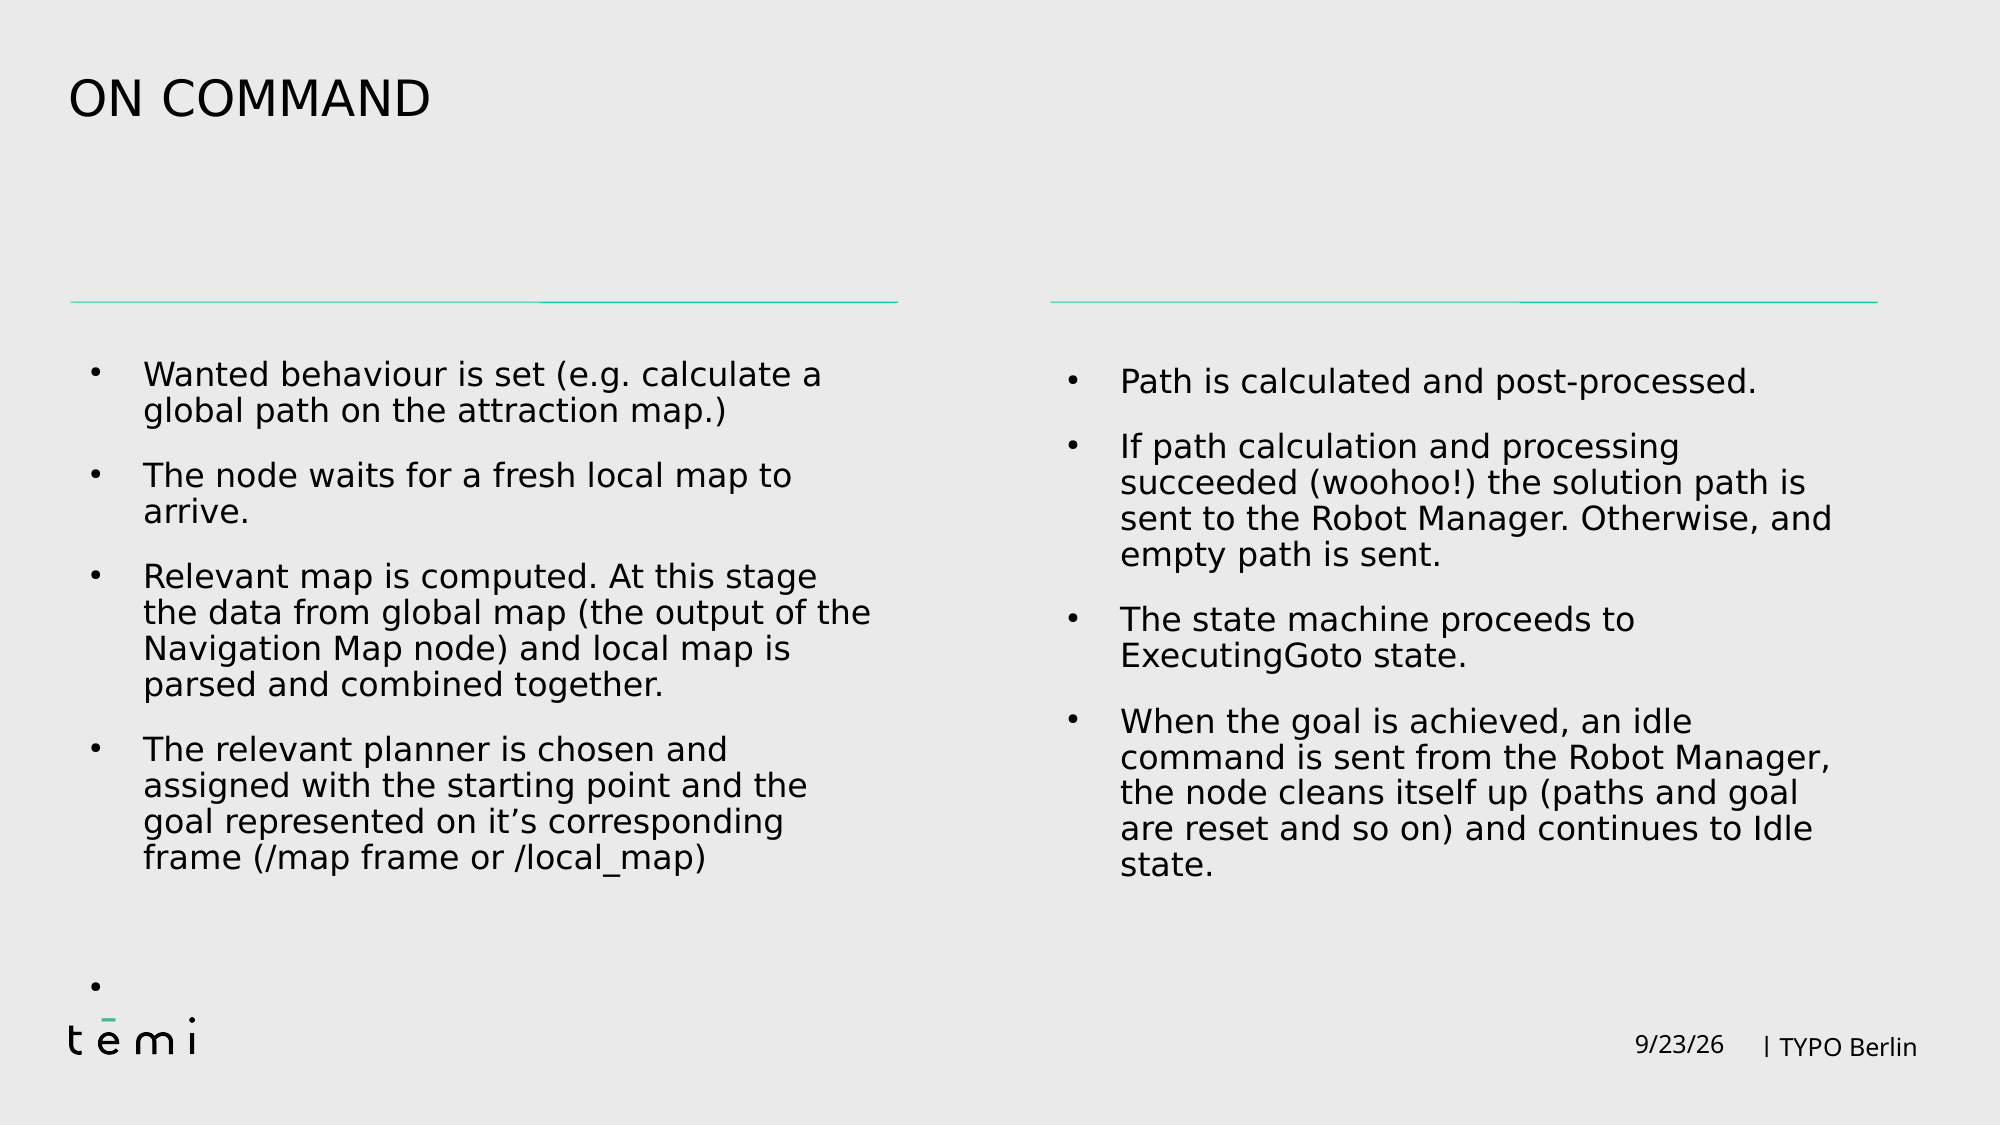

# On command
Wanted behaviour is set (e.g. calculate a global path on the attraction map.)
The node waits for a fresh local map to arrive.
Relevant map is computed. At this stage the data from global map (the output of the Navigation Map node) and local map is parsed and combined together.
The relevant planner is chosen and assigned with the starting point and the goal represented on it’s corresponding frame (/map frame or /local_map)
Path is calculated and post-processed.
If path calculation and processing succeeded (woohoo!) the solution path is sent to the Robot Manager. Otherwise, and empty path is sent.
The state machine proceeds to ExecutingGoto state.
When the goal is achieved, an idle command is sent from the Robot Manager, the node cleans itself up (paths and goal are reset and so on) and continues to Idle state.